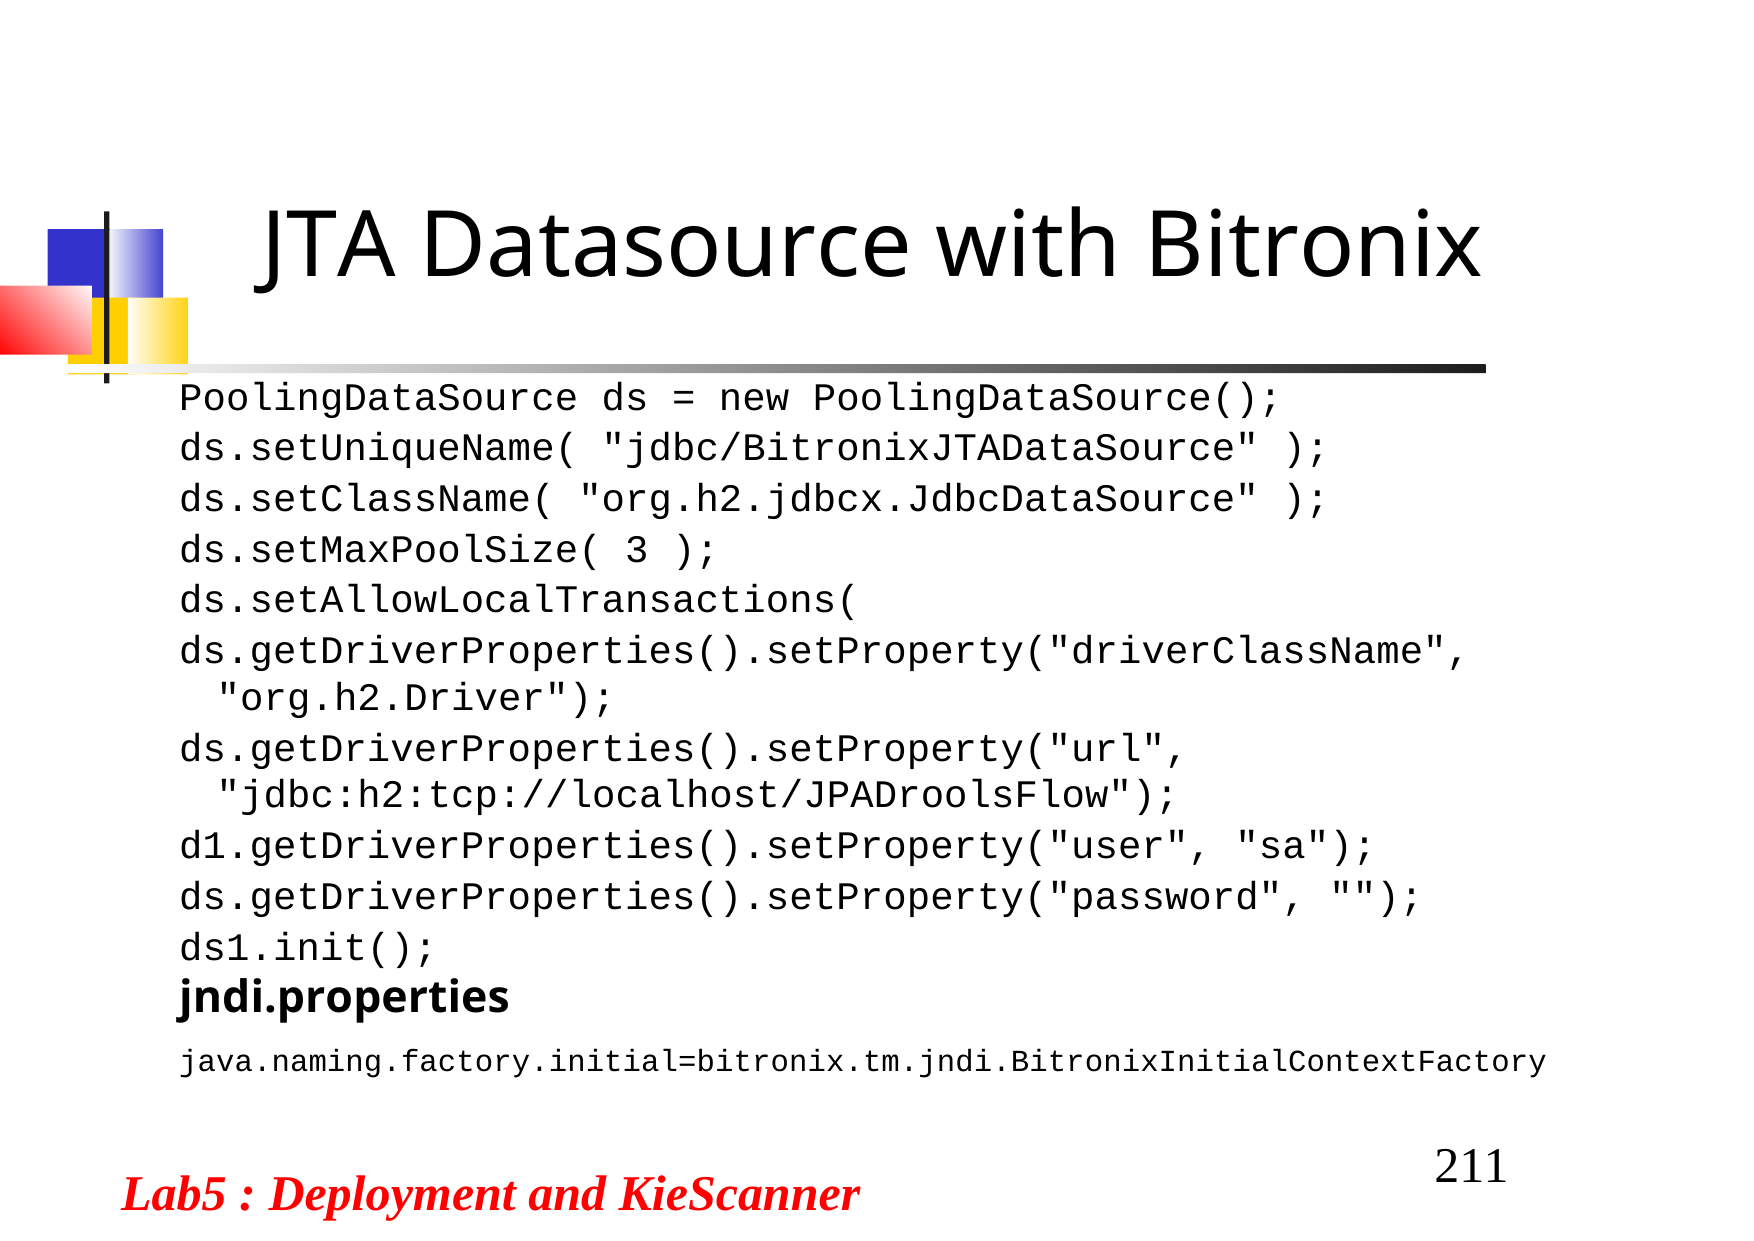

# JTA Datasource with Bitronix
PoolingDataSource ds = new PoolingDataSource();
ds.setUniqueName( "jdbc/BitronixJTADataSource" );
ds.setClassName( "org.h2.jdbcx.JdbcDataSource" );
ds.setMaxPoolSize( 3 );
ds.setAllowLocalTransactions(
ds.getDriverProperties().setProperty("driverClassName", "org.h2.Driver");
ds.getDriverProperties().setProperty("url", "jdbc:h2:tcp://localhost/JPADroolsFlow");
d1.getDriverProperties().setProperty("user", "sa");
ds.getDriverProperties().setProperty("password", "");
ds1.init();
jndi.properties
java.naming.factory.initial=bitronix.tm.jndi.BitronixInitialContextFactory
Lab5 : Deployment and KieScanner